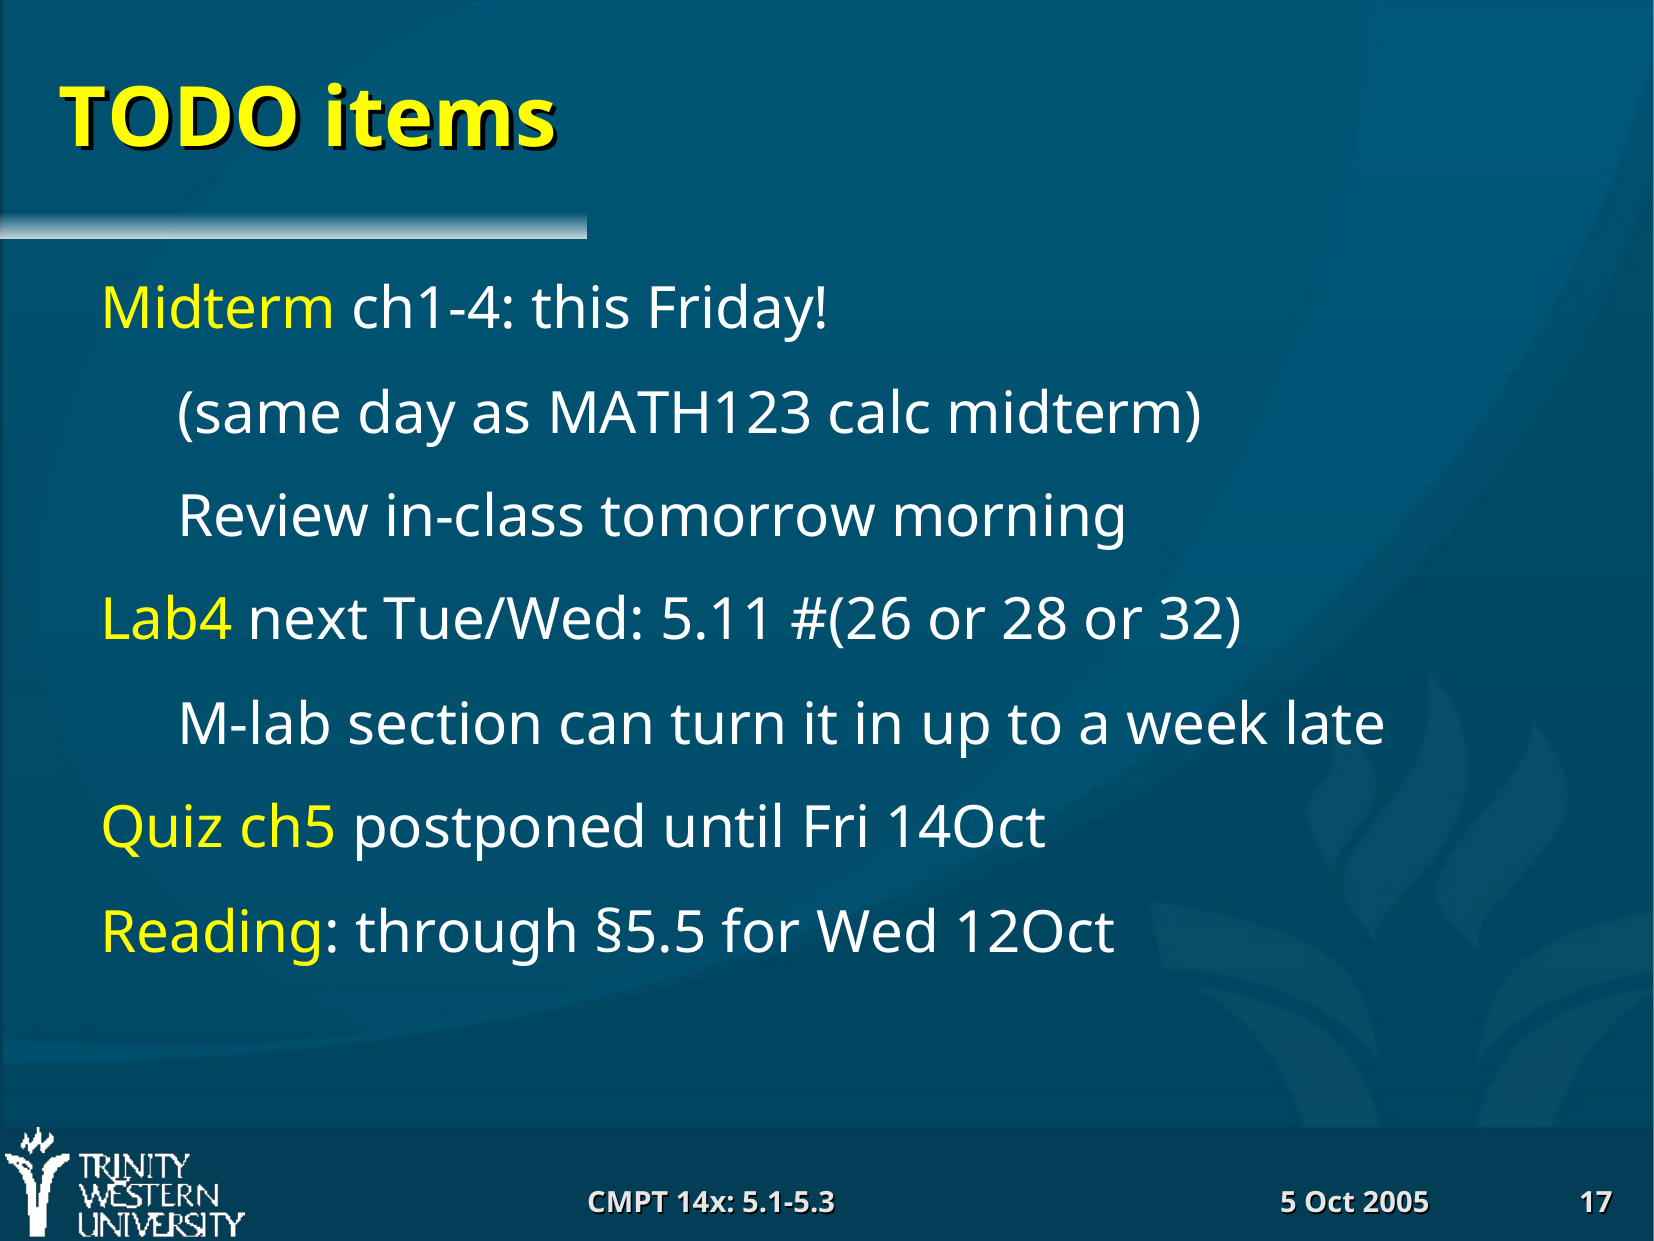

# TODO items
Midterm ch1-4: this Friday!
(same day as MATH123 calc midterm)
Review in-class tomorrow morning
Lab4 next Tue/Wed: 5.11 #(26 or 28 or 32)
M-lab section can turn it in up to a week late
Quiz ch5 postponed until Fri 14Oct
Reading: through §5.5 for Wed 12Oct
CMPT 14x: 5.1-5.3
5 Oct 2005
17